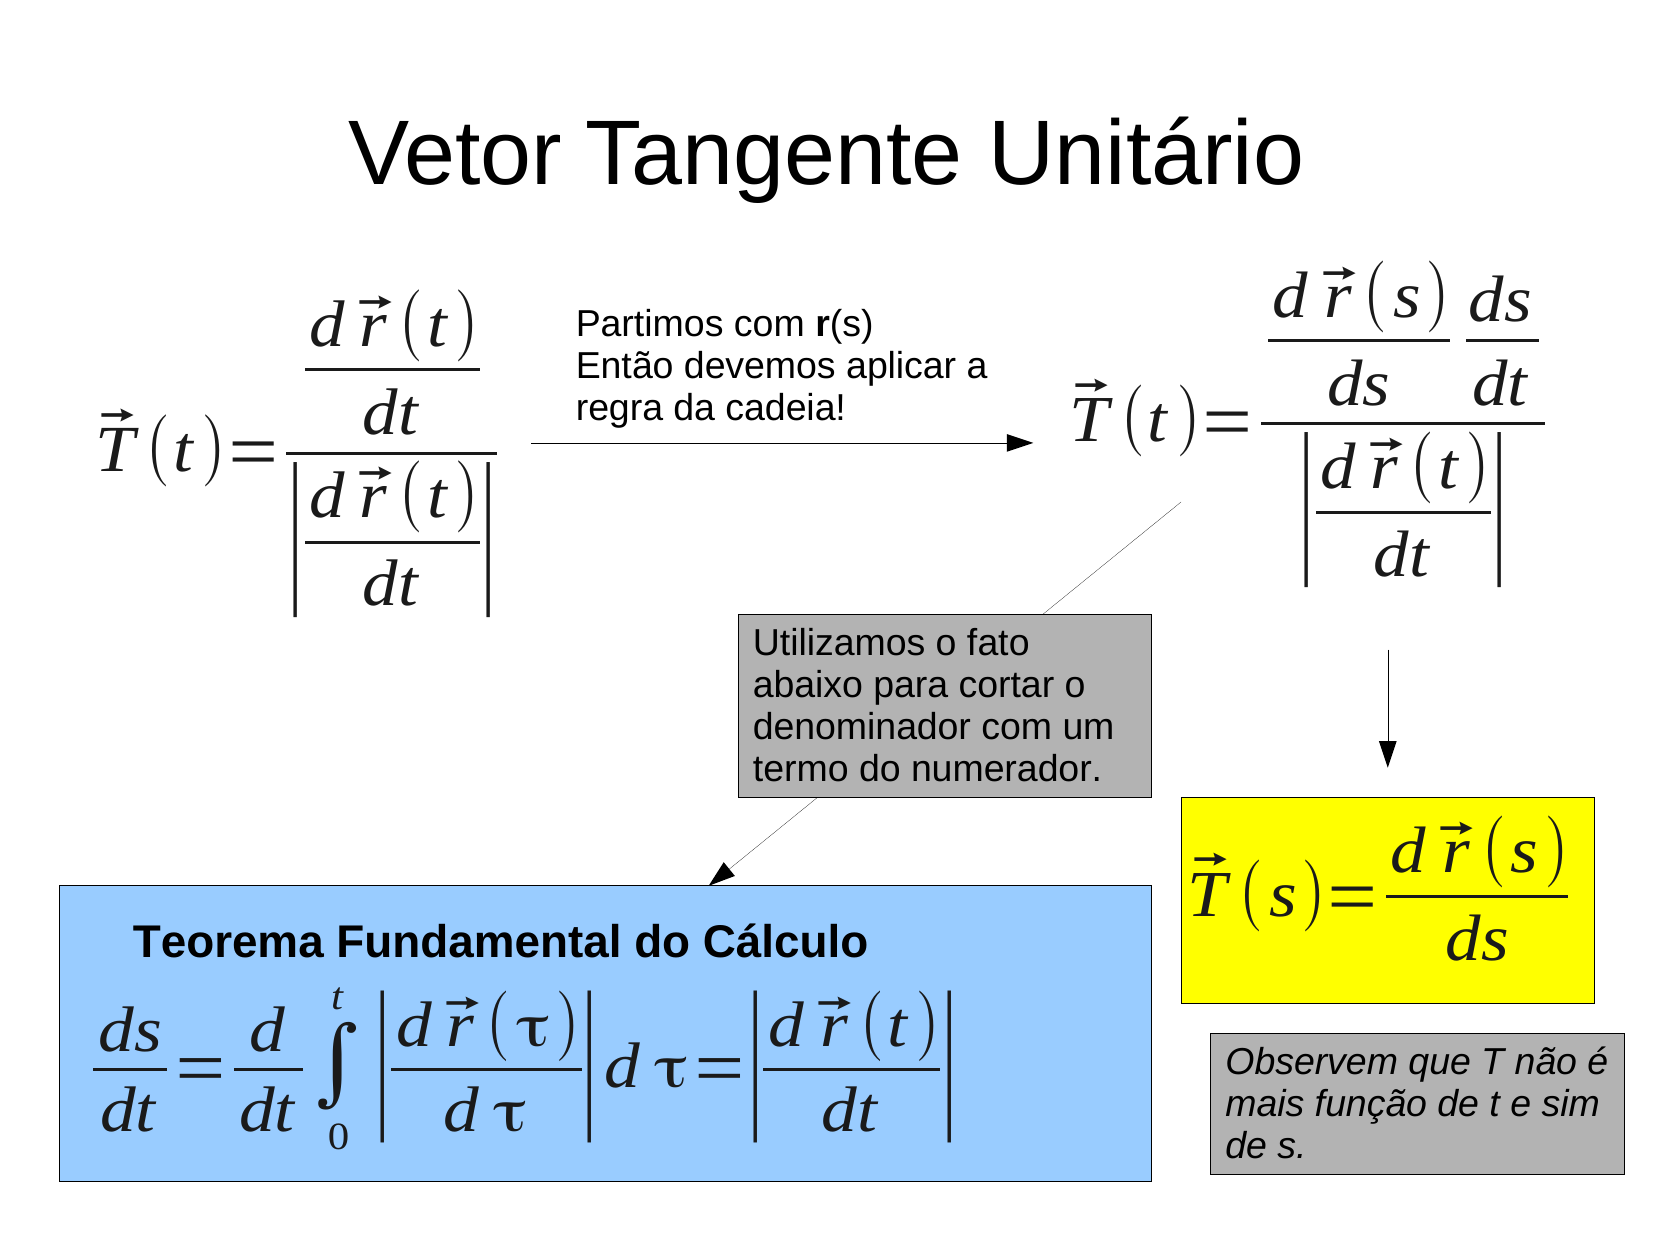

# Vetor Tangente Unitário
Partimos com r(s)
Então devemos aplicar a regra da cadeia!
Utilizamos o fato abaixo para cortar o denominador com um termo do numerador.
Teorema Fundamental do Cálculo
Observem que T não é mais função de t e sim de s.